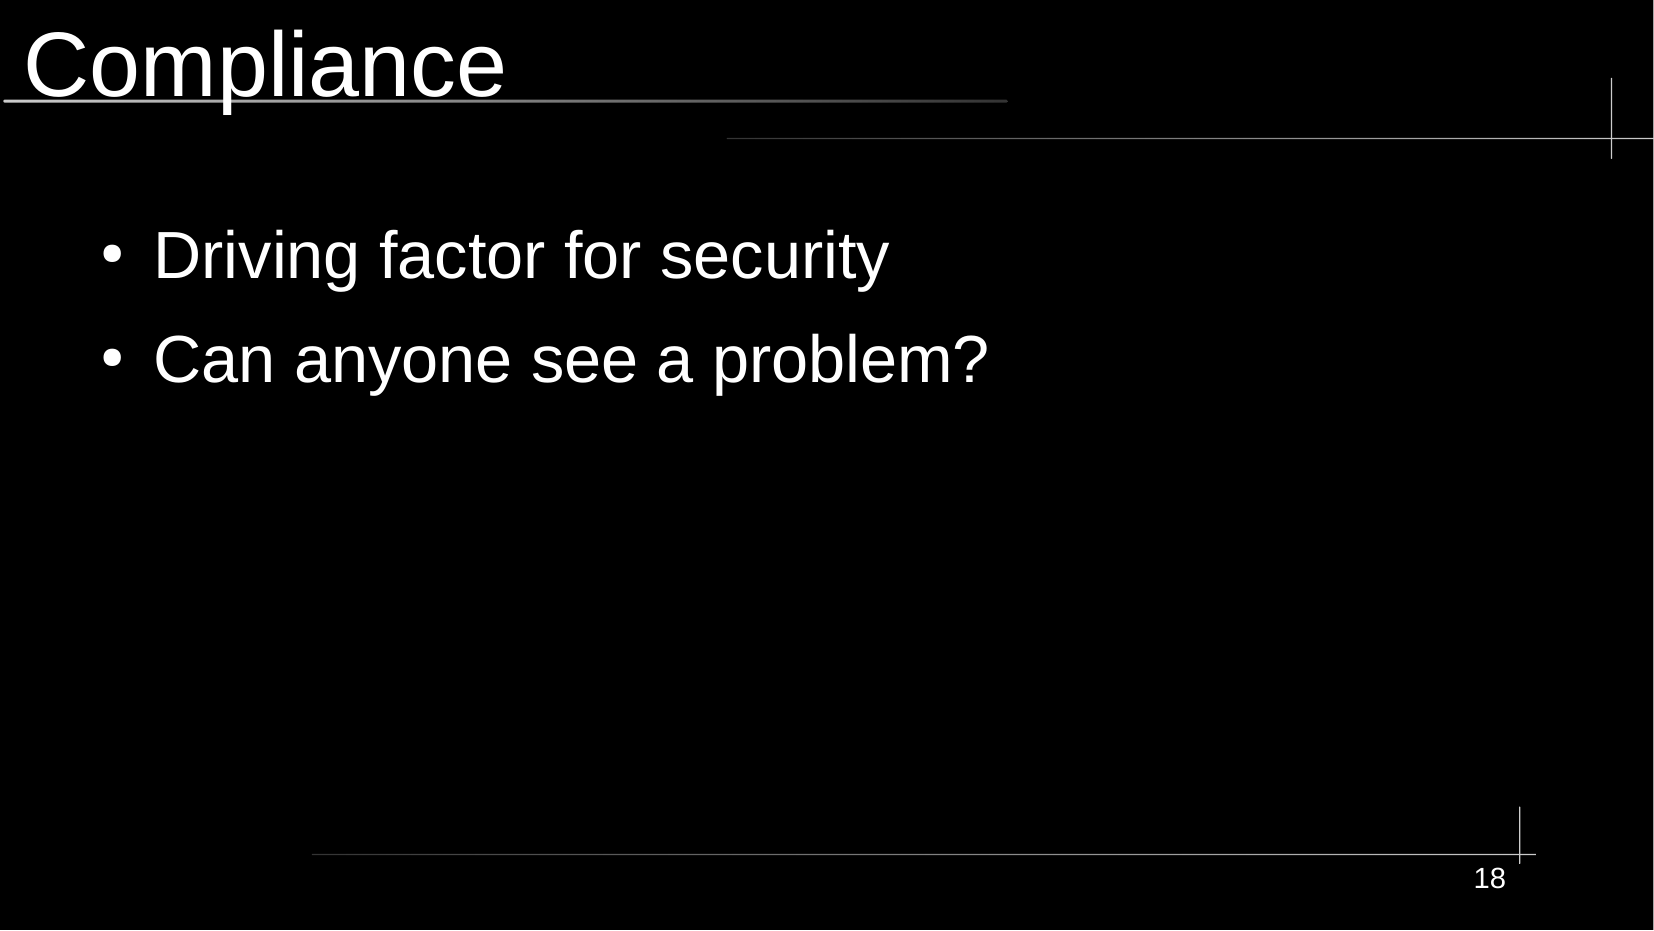

# Compliance
Driving factor for security
Can anyone see a problem?
18